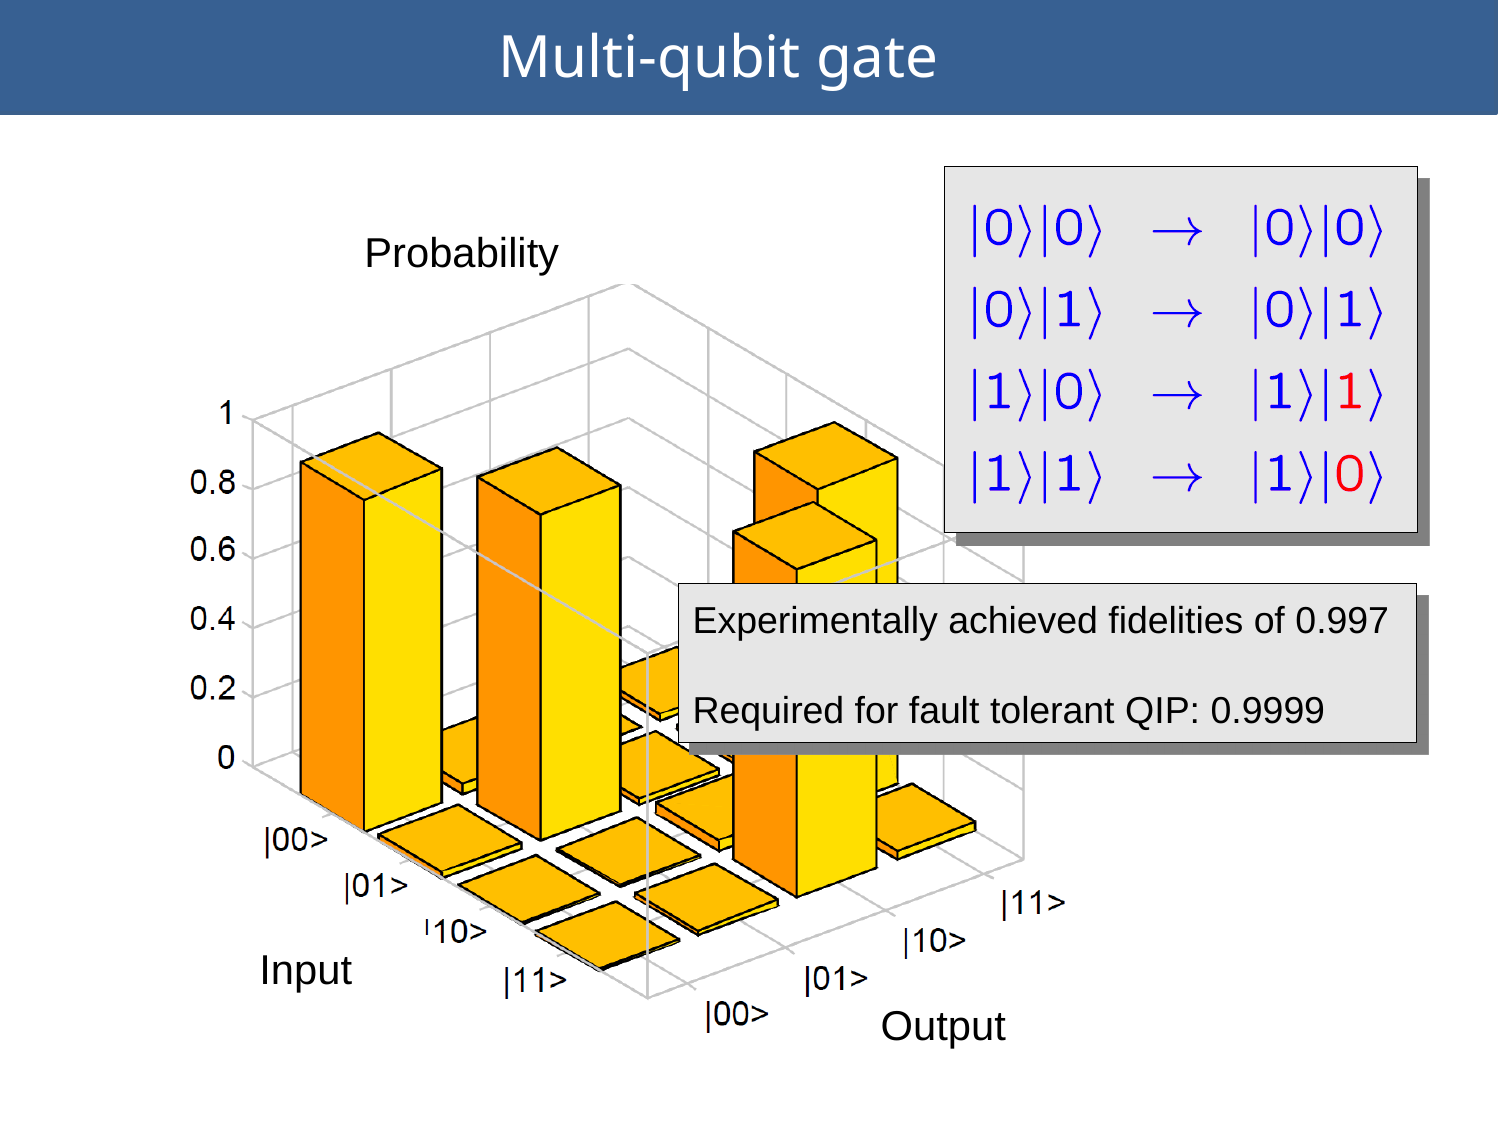

# Multi-qubit gate
Probability
Input
Output
Experimentally achieved fidelities of 0.997
Required for fault tolerant QIP: 0.9999